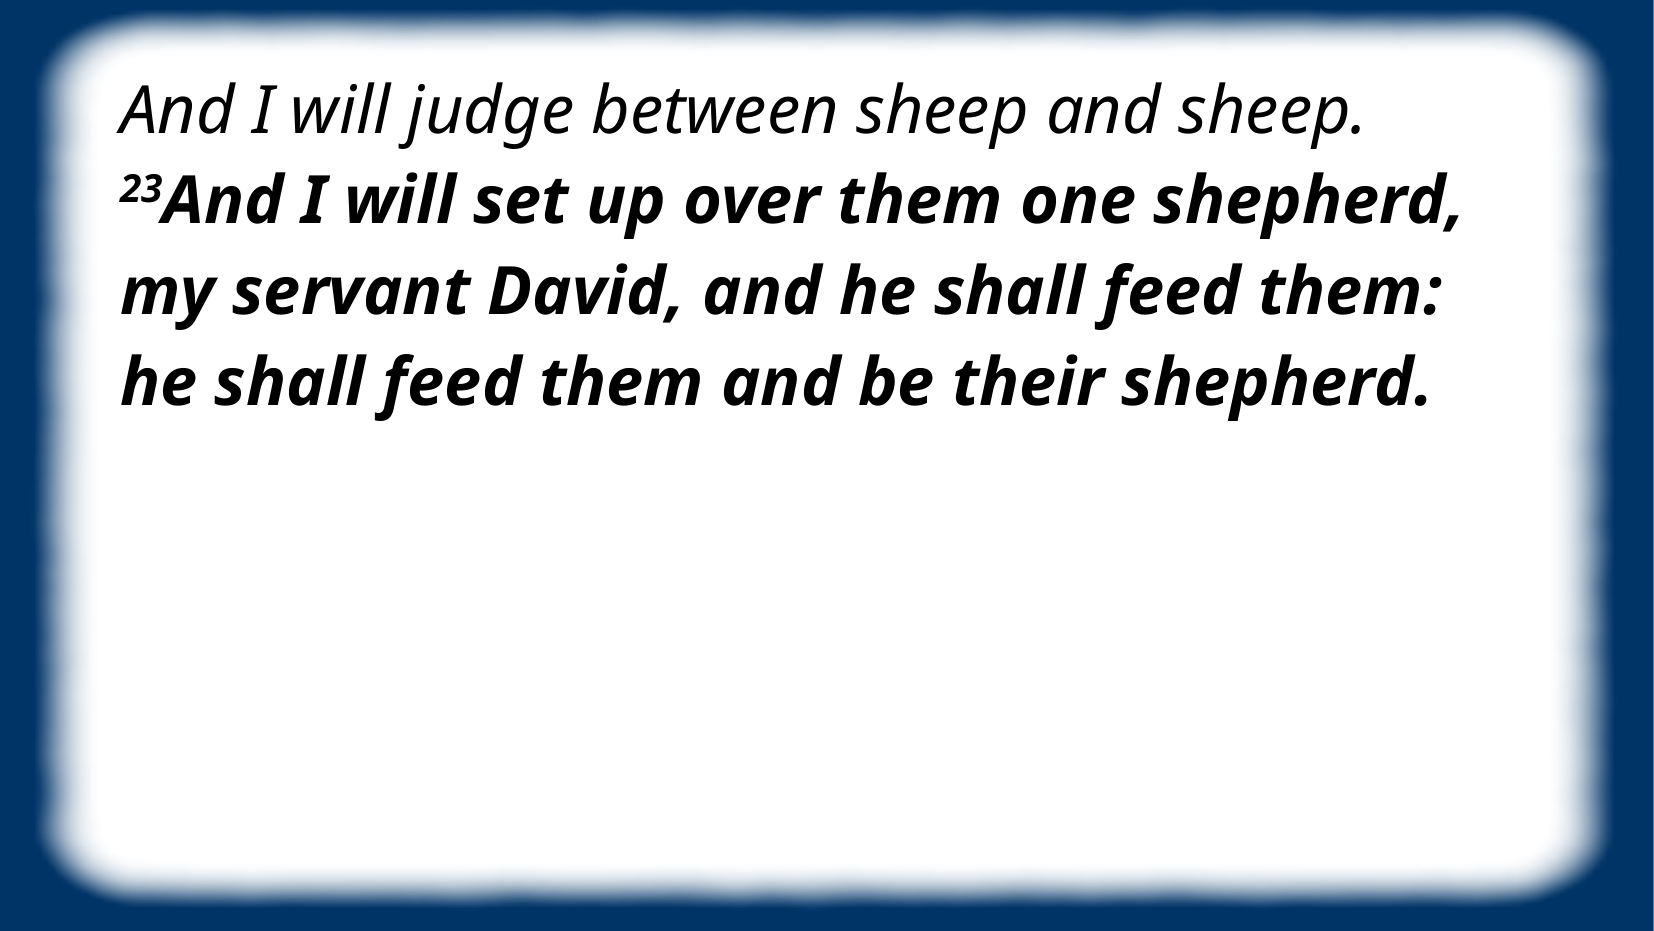

And I will judge between sheep and sheep. 23And I will set up over them one shepherd, my servant David, and he shall feed them: he shall feed them and be their shepherd.